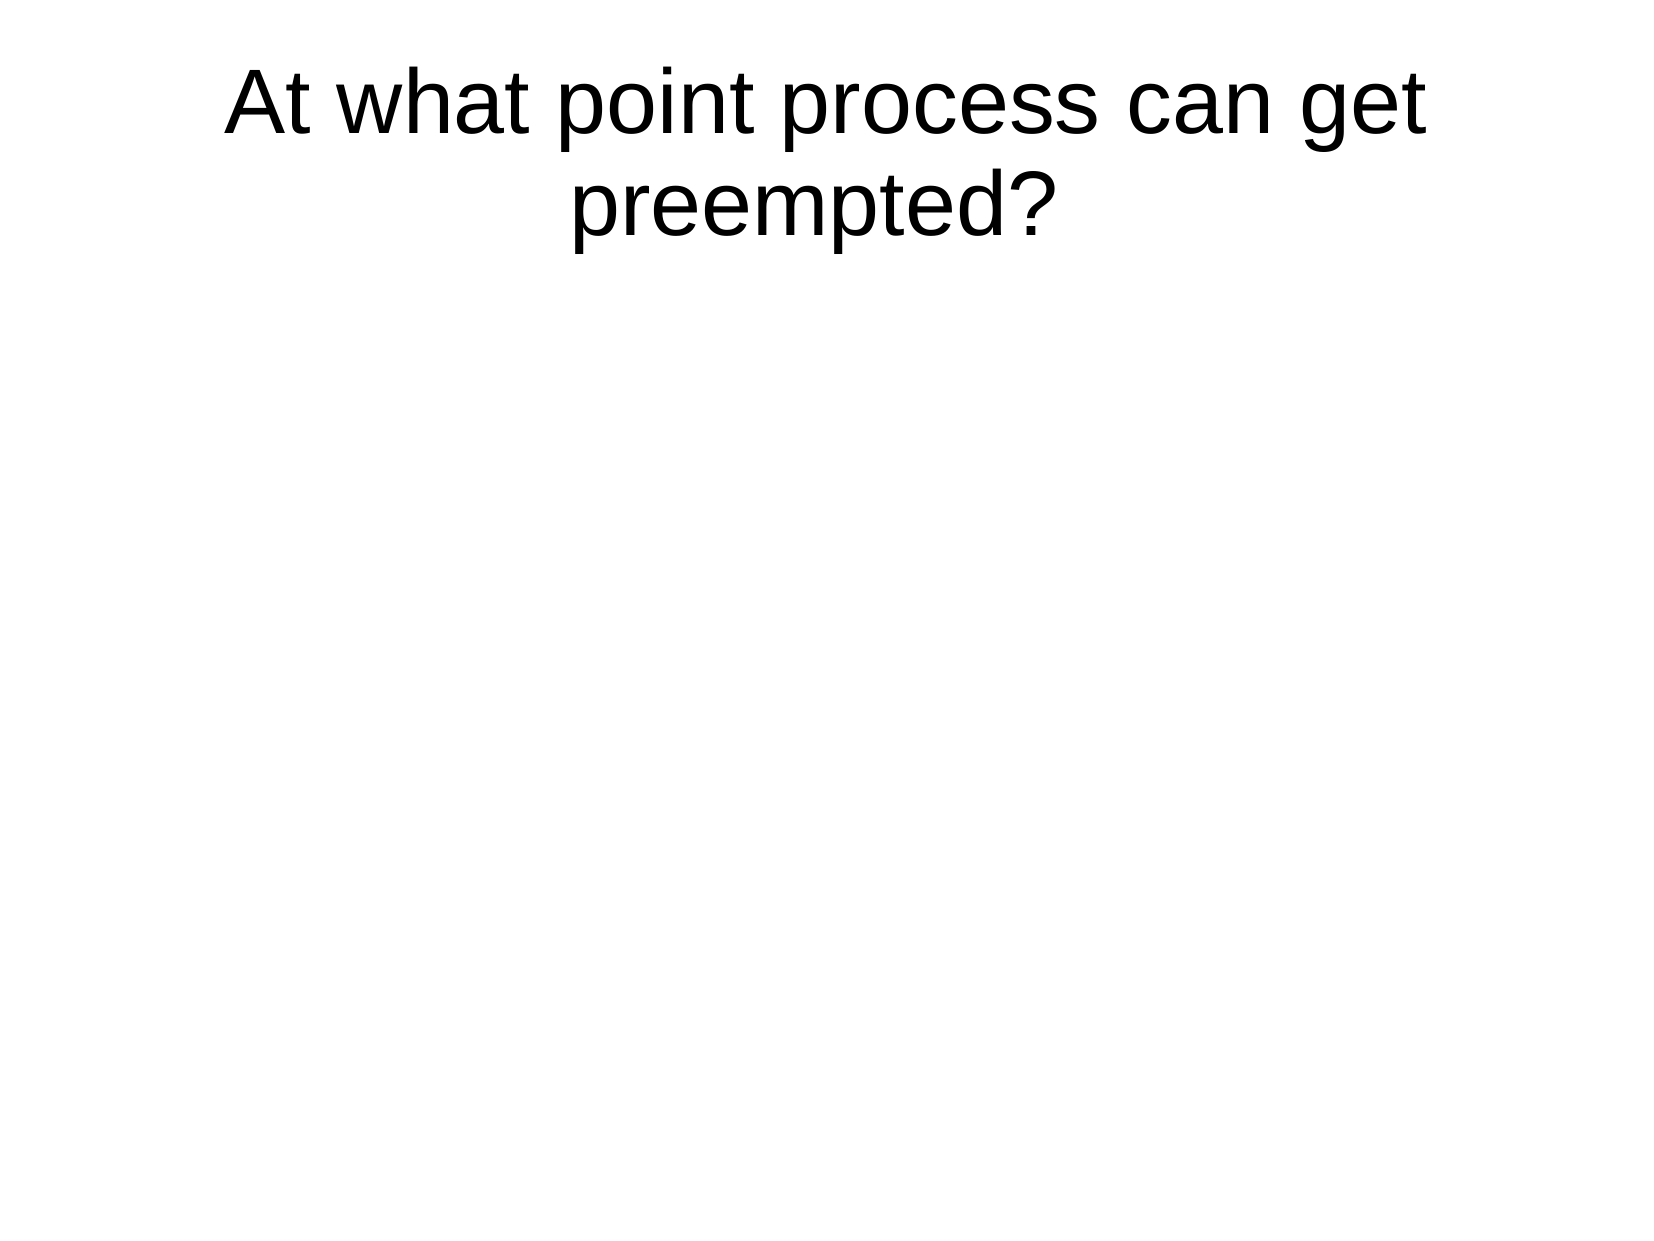

# At what point process can get preempted?